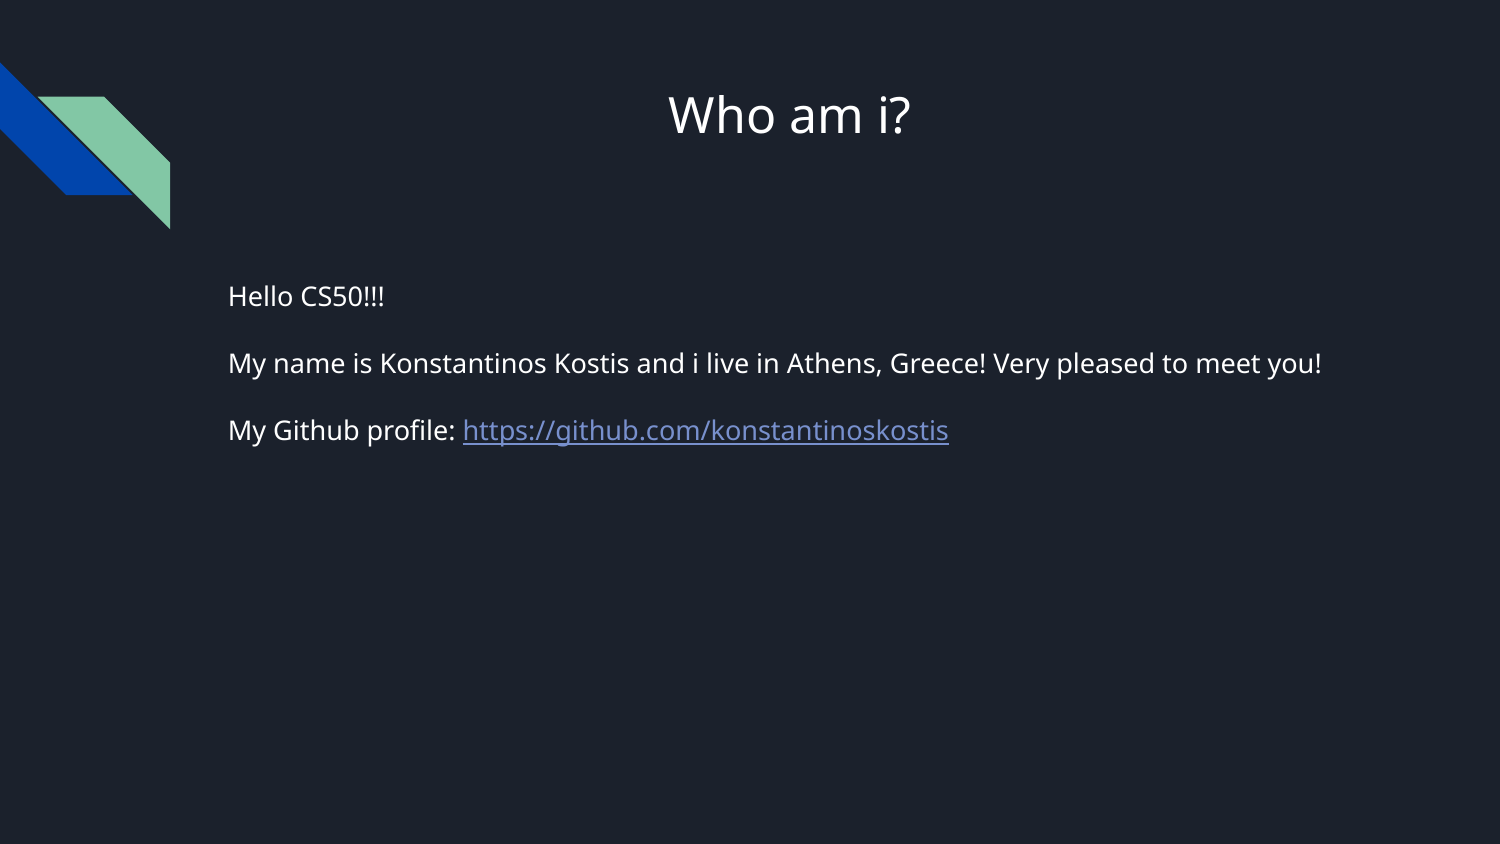

# Who am i?
Hello CS50!!!
My name is Konstantinos Kostis and i live in Athens, Greece! Very pleased to meet you!
My Github profile: https://github.com/konstantinoskostis